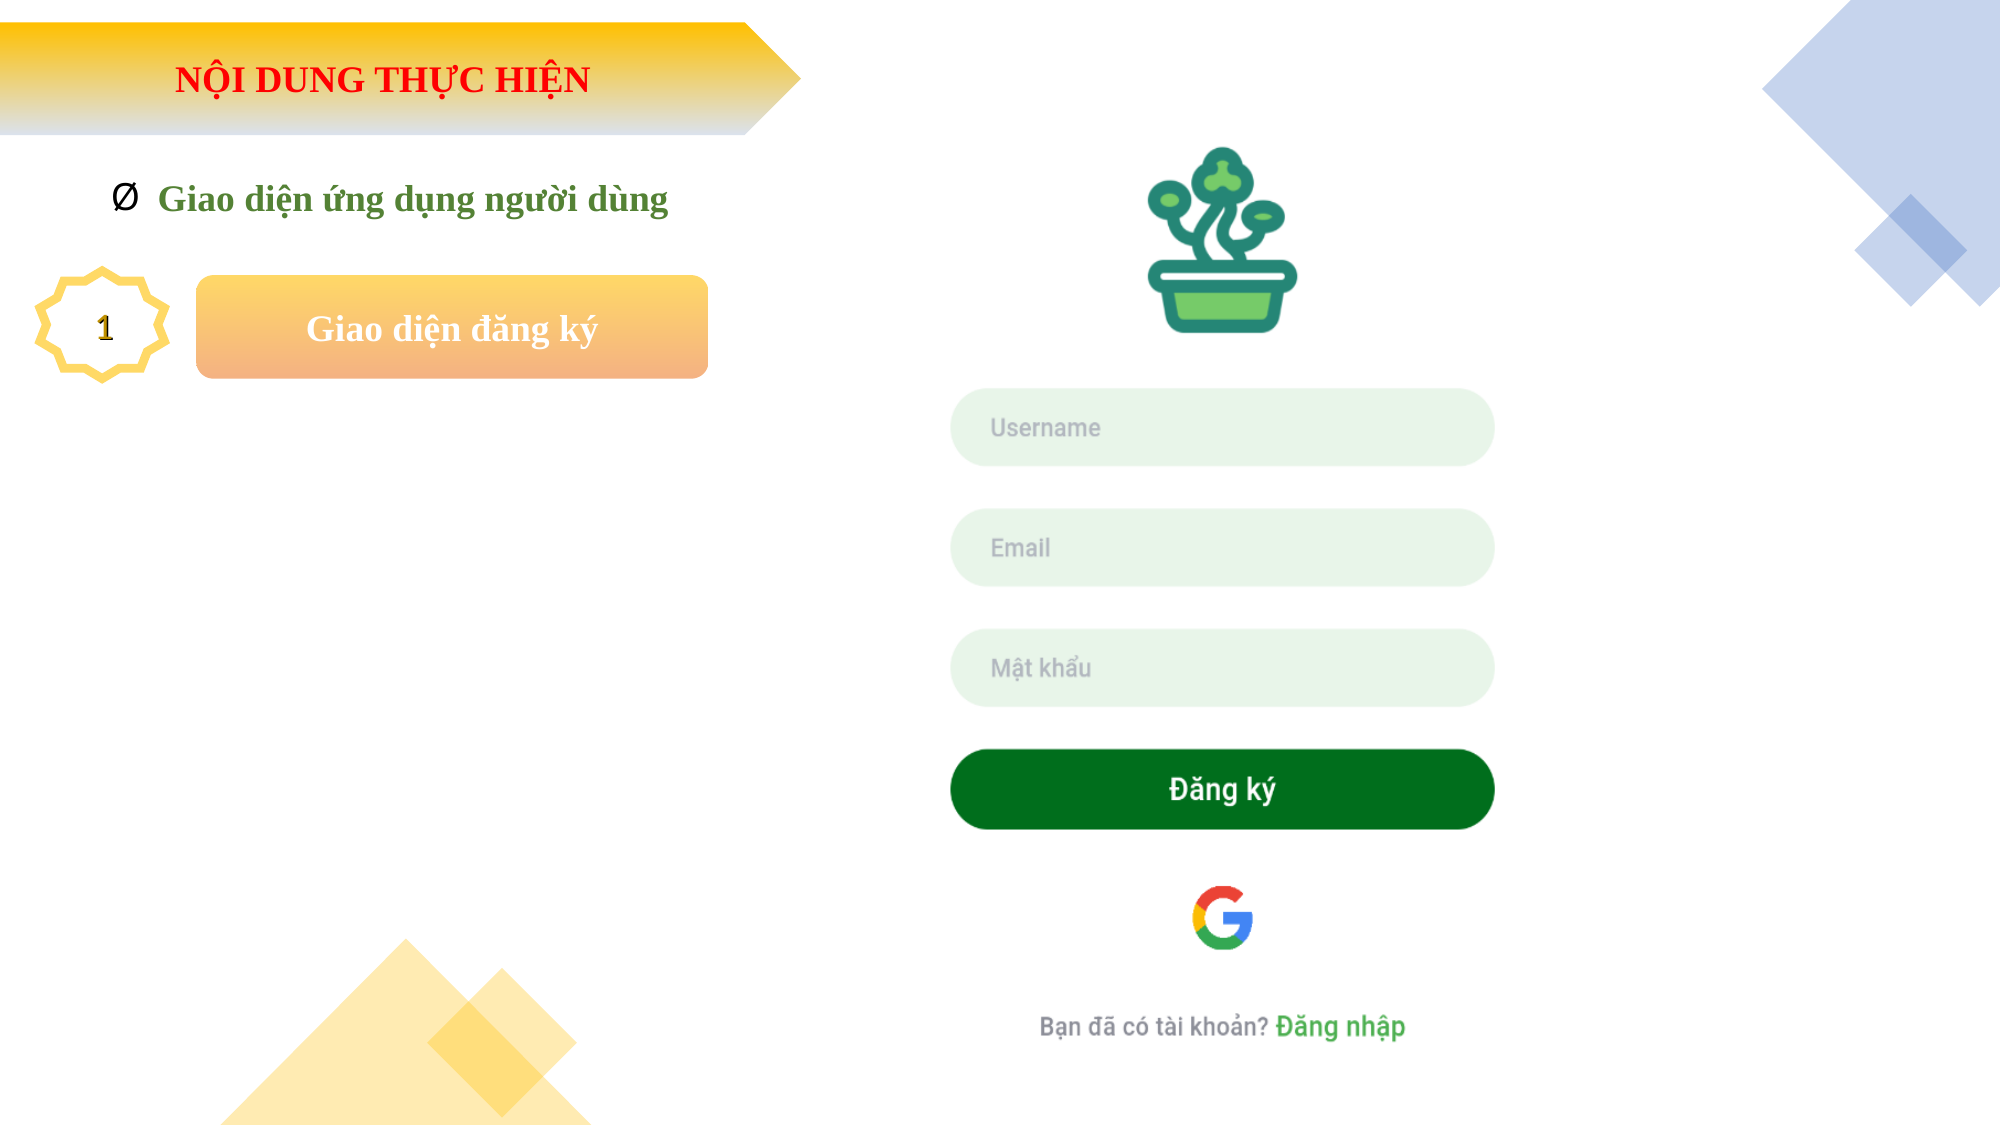

NỘI DUNG THỰC HIỆN
Giao diện ứng dụng người dùng
Giao diện đăng ký
1